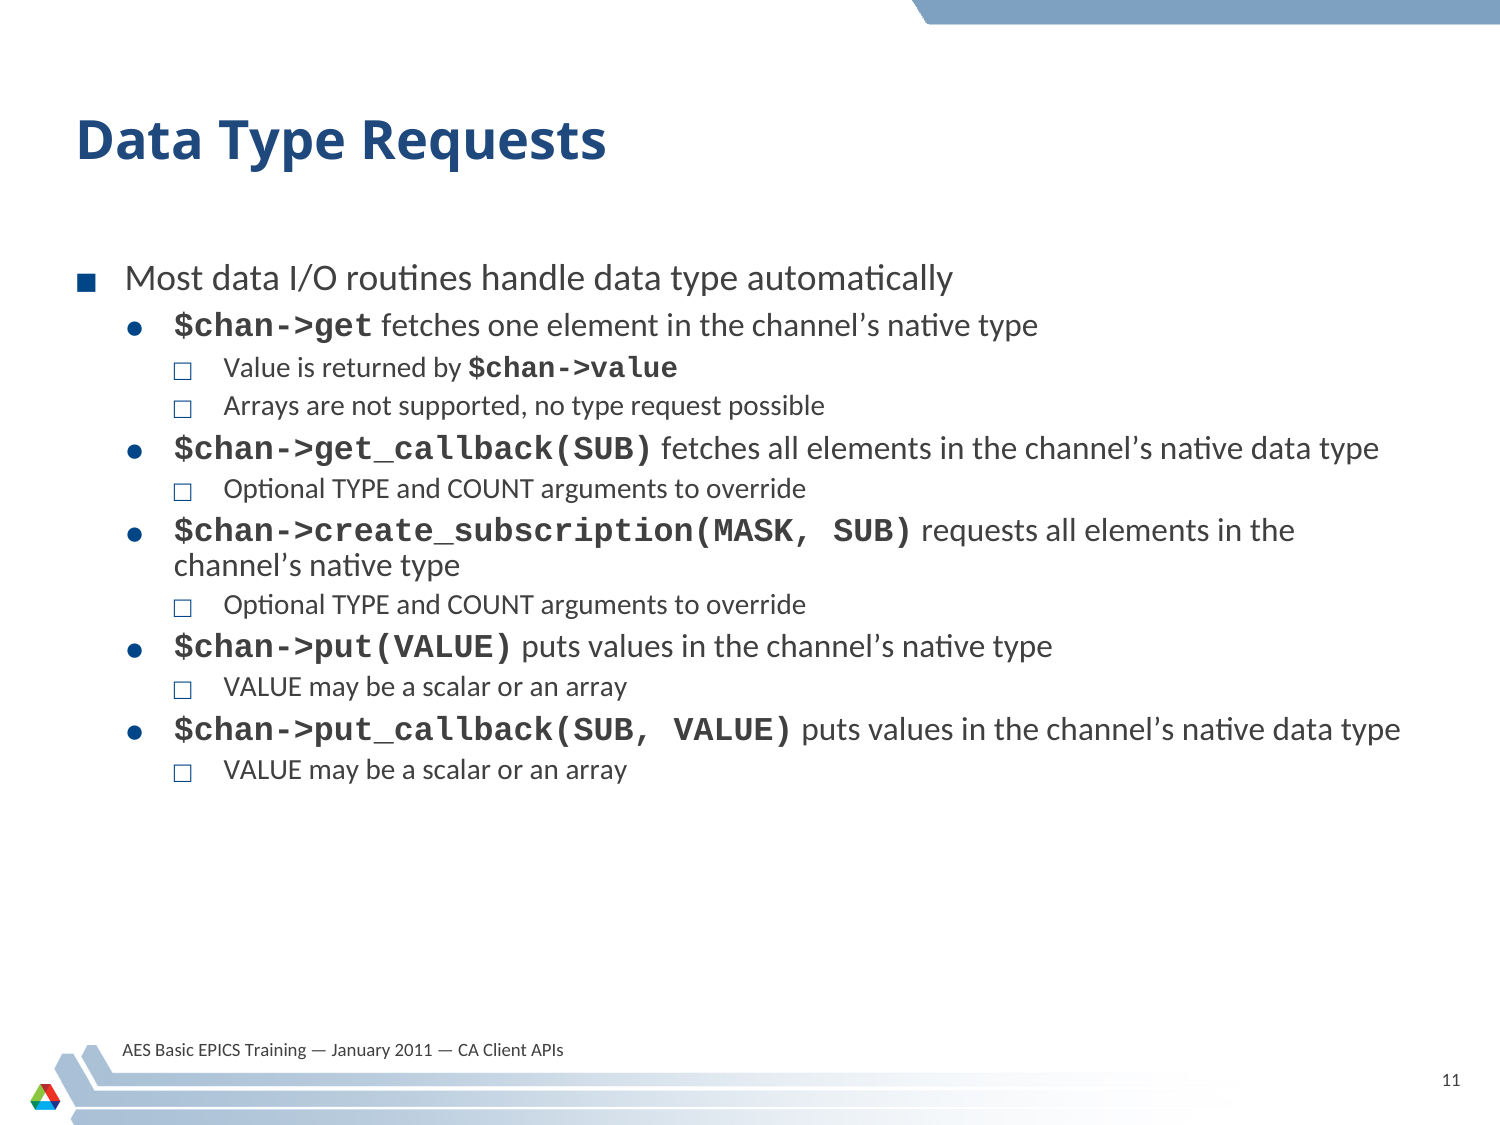

# Data Type Requests
Most data I/O routines handle data type automatically
$chan->get fetches one element in the channel’s native type
Value is returned by $chan->value
Arrays are not supported, no type request possible
$chan->get_callback(SUB) fetches all elements in the channel’s native data type
Optional TYPE and COUNT arguments to override
$chan->create_subscription(MASK, SUB) requests all elements in the channel’s native type
Optional TYPE and COUNT arguments to override
$chan->put(VALUE) puts values in the channel’s native type
VALUE may be a scalar or an array
$chan->put_callback(SUB, VALUE) puts values in the channel’s native data type
VALUE may be a scalar or an array
AES Basic EPICS Training — January 2011 — CA Client APIs
11